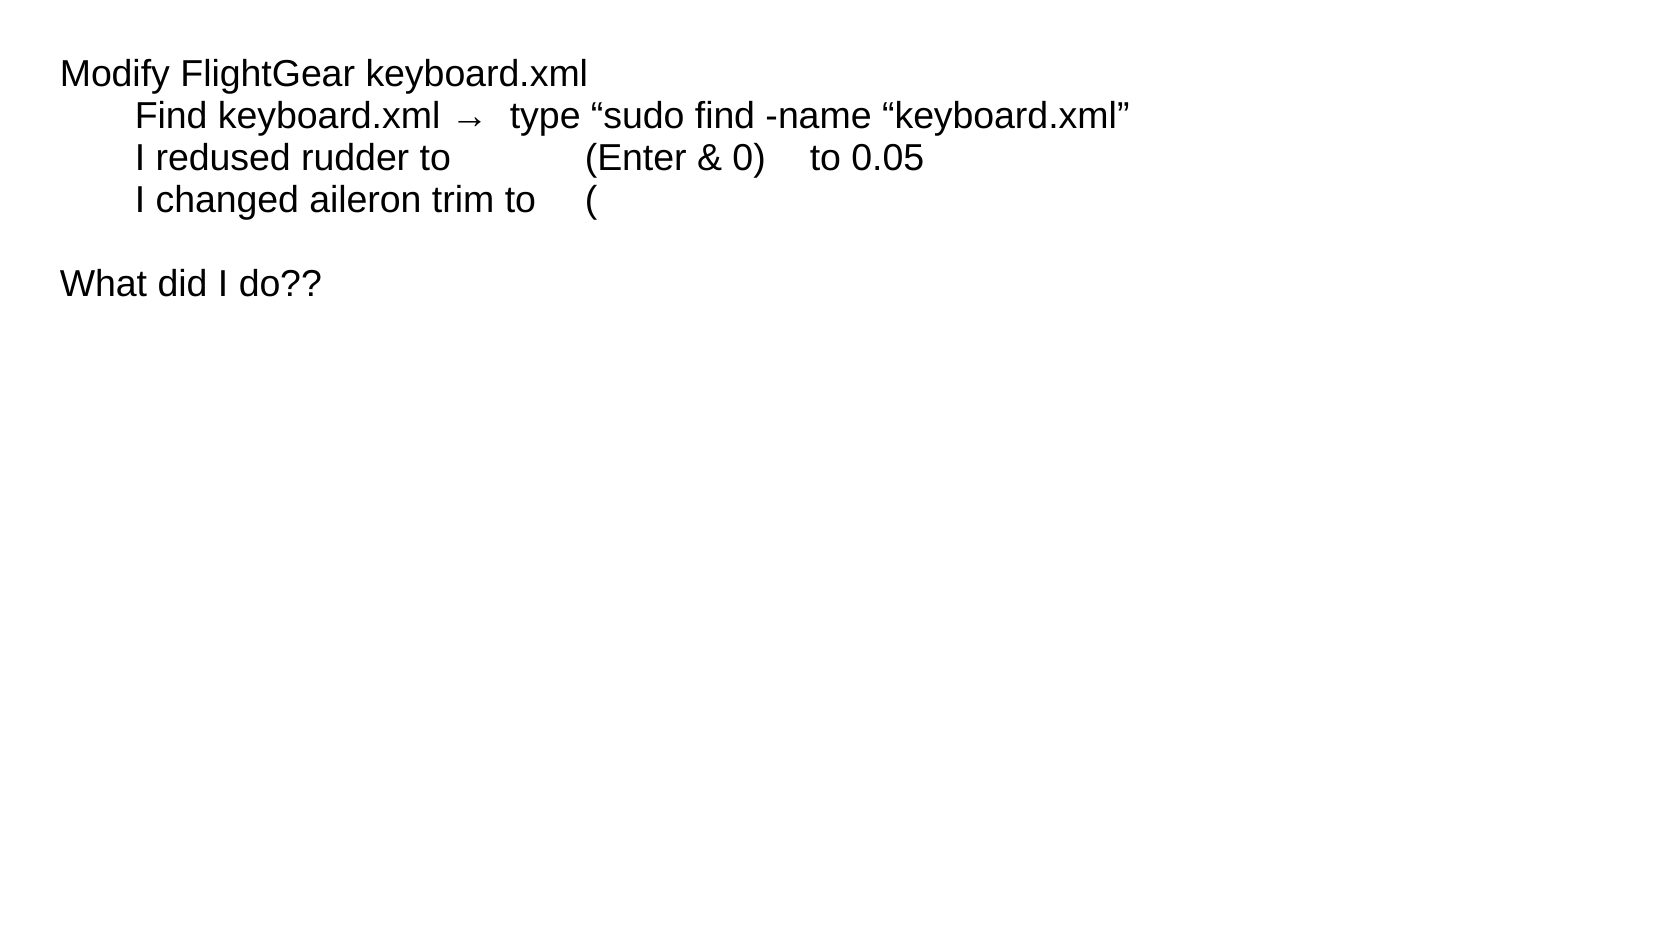

Modify FlightGear keyboard.xml
	Find keyboard.xml →	type “sudo find -name “keyboard.xml”
	I redused rudder to		(Enter & 0) 	to 0.05
	I changed aileron trim to 	(
What did I do??